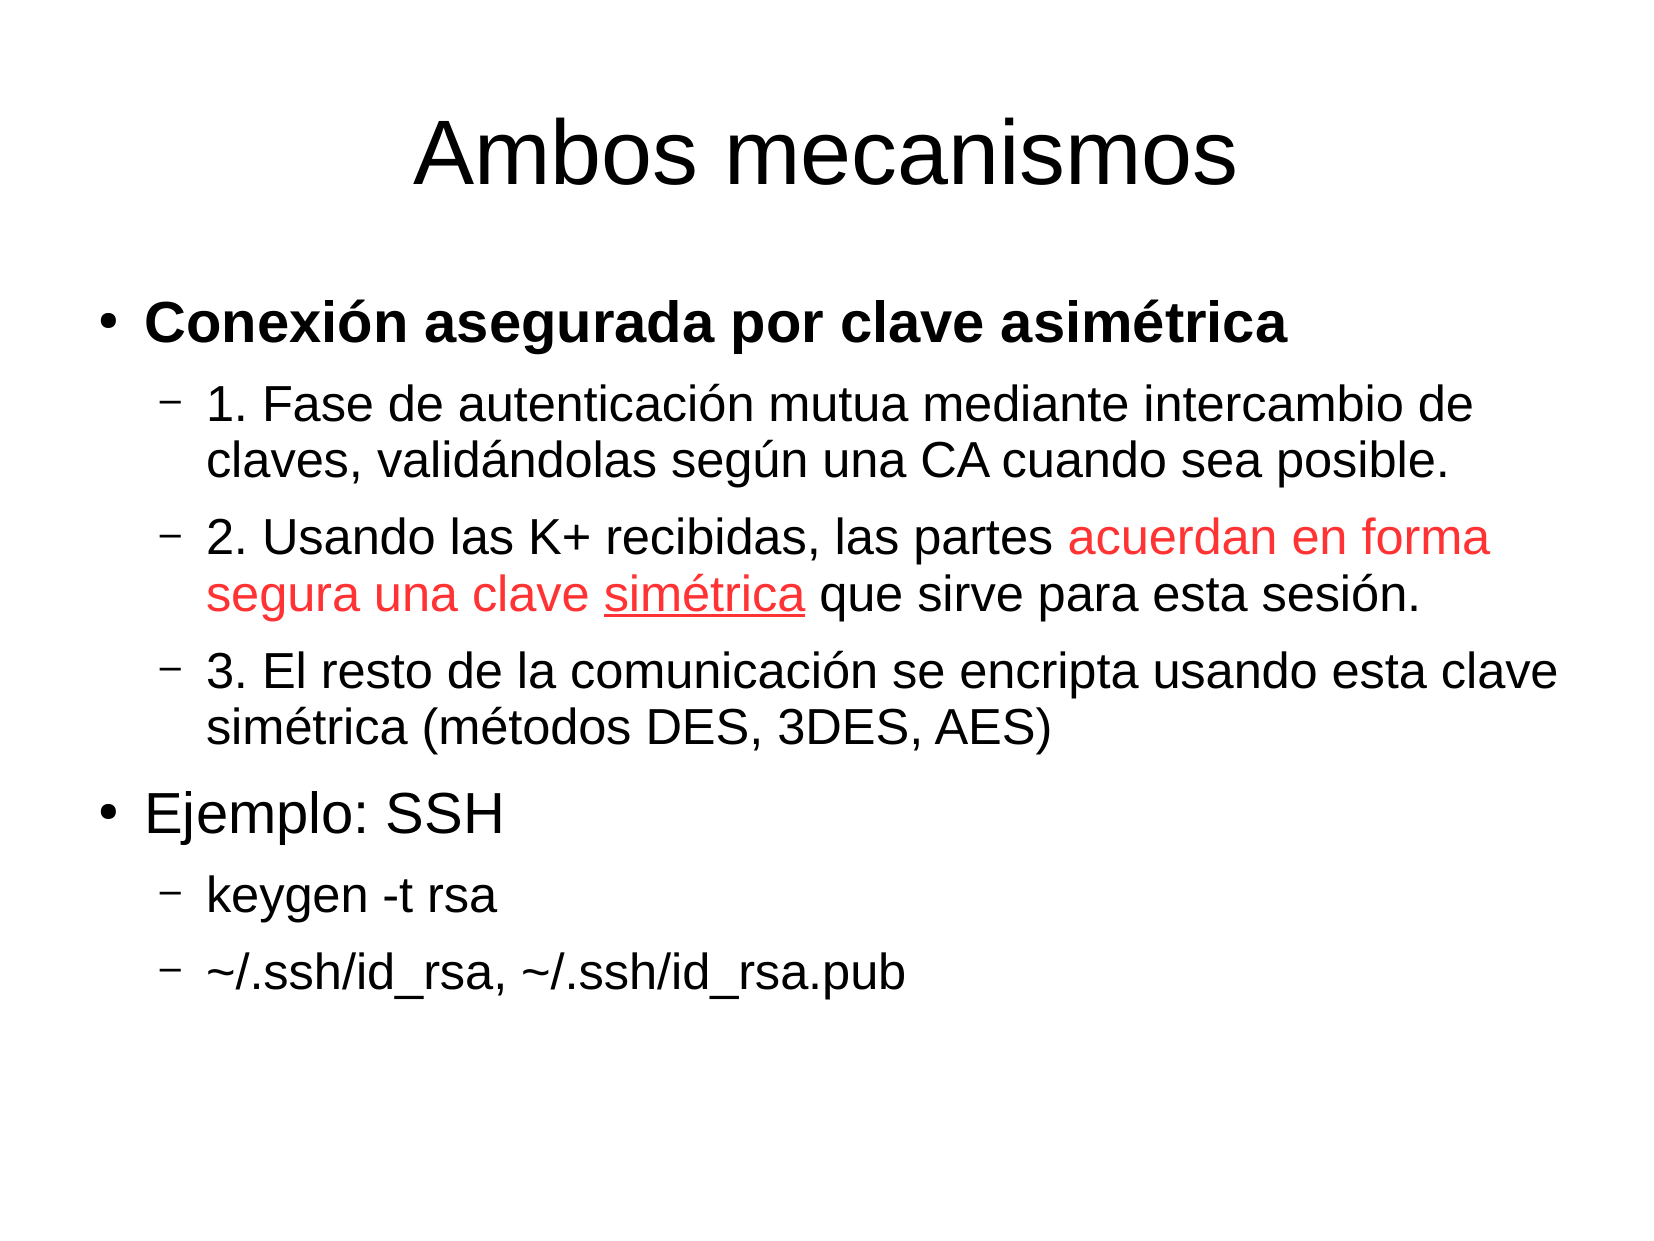

# Ambos mecanismos
Conexión asegurada por clave asimétrica
1. Fase de autenticación mutua mediante intercambio de claves, validándolas según una CA cuando sea posible.
2. Usando las K+ recibidas, las partes acuerdan en forma segura una clave simétrica que sirve para esta sesión.
3. El resto de la comunicación se encripta usando esta clave simétrica (métodos DES, 3DES, AES)
Ejemplo: SSH
keygen -t rsa
~/.ssh/id_rsa, ~/.ssh/id_rsa.pub